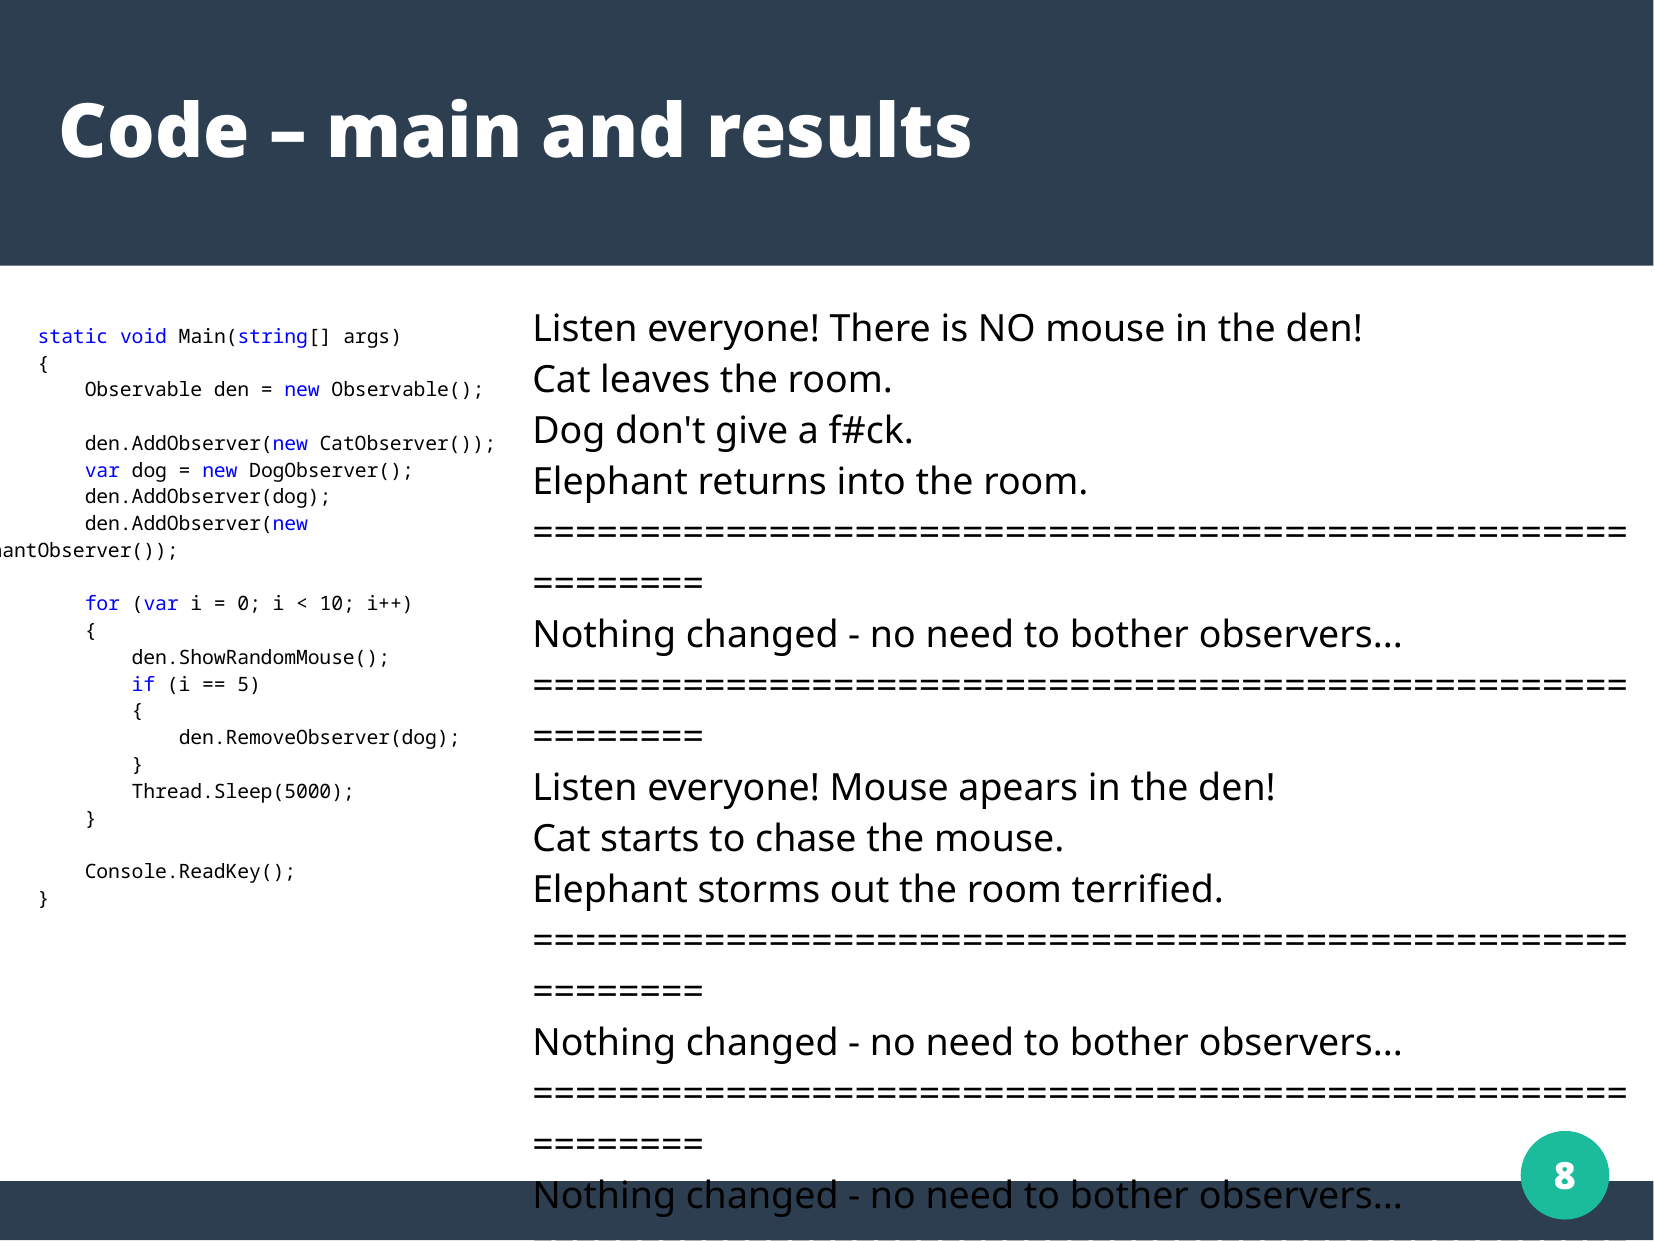

# Code – main and results
Listen everyone! There is NO mouse in the den!
Cat leaves the room.
Dog don't give a f#ck.
Elephant returns into the room.
===========================================================
Nothing changed - no need to bother observers...
===========================================================
Listen everyone! Mouse apears in the den!
Cat starts to chase the mouse.
Elephant storms out the room terrified.
===========================================================
Nothing changed - no need to bother observers...
===========================================================
Nothing changed - no need to bother observers...
===========================================================
Listen everyone! There is NO mouse in the den!
Cat leaves the room.
Elephant returns into the room
 static void Main(string[] args)
 {
 Observable den = new Observable();
 den.AddObserver(new CatObserver());
 var dog = new DogObserver();
 den.AddObserver(dog);
 den.AddObserver(new ElephantObserver());
 for (var i = 0; i < 10; i++)
 {
 den.ShowRandomMouse();
 if (i == 5)
 {
 den.RemoveObserver(dog);
 }
 Thread.Sleep(5000);
 }
 Console.ReadKey();
 }
8